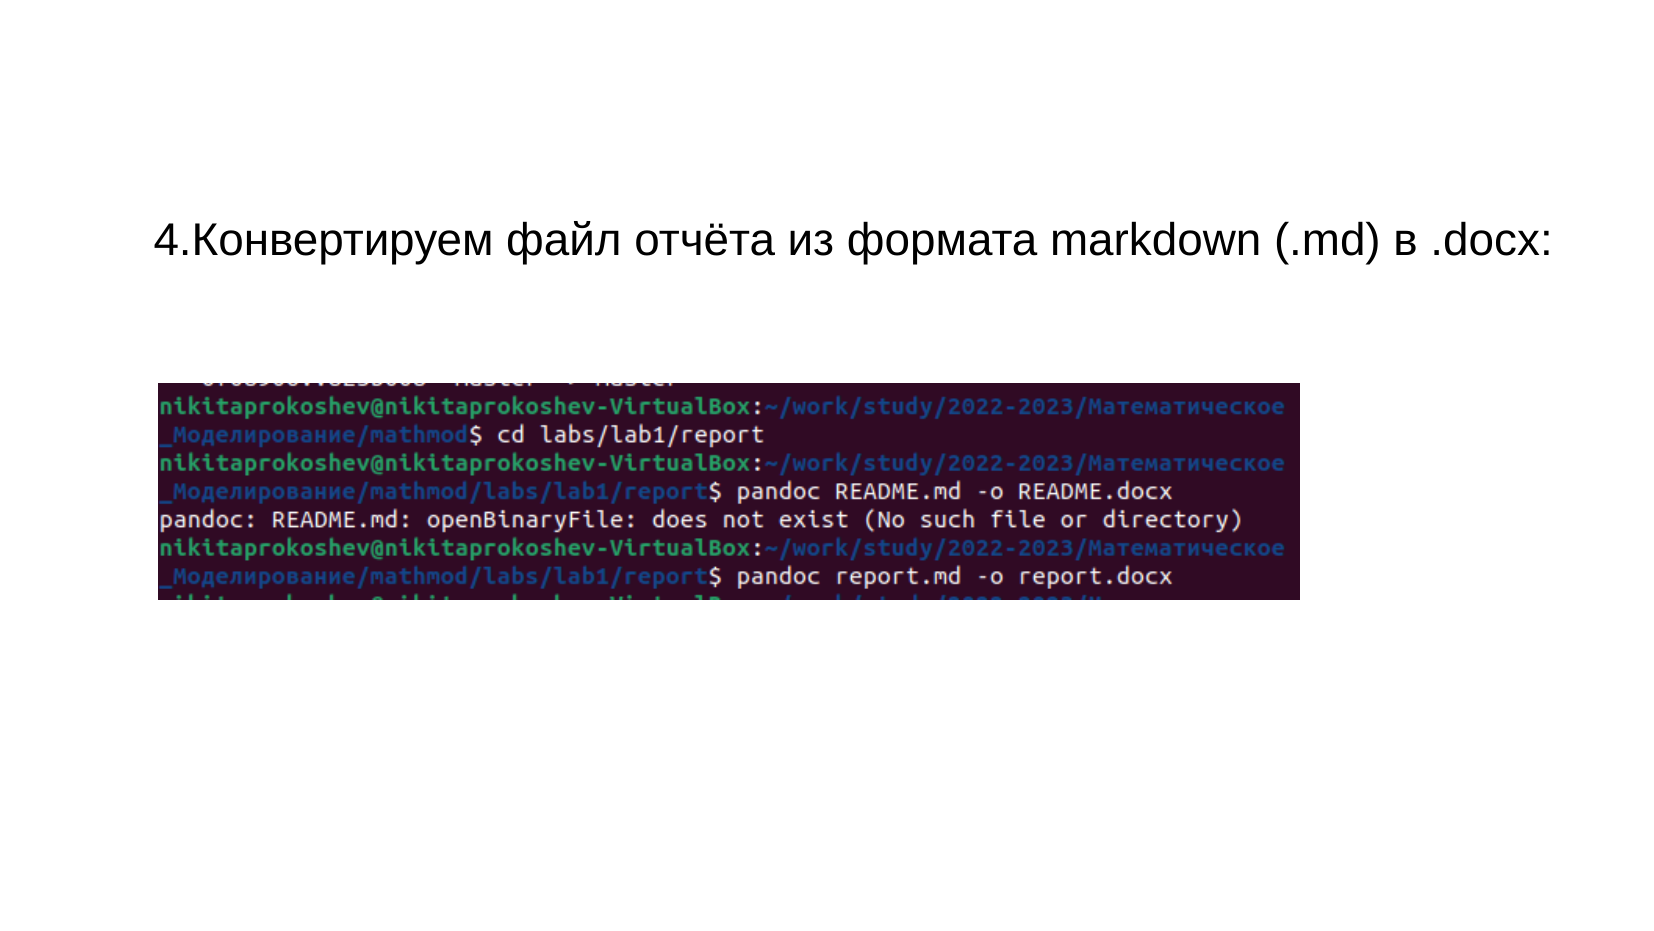

# 4.Конвертируем файл отчёта из формата markdown (.md) в .docx: